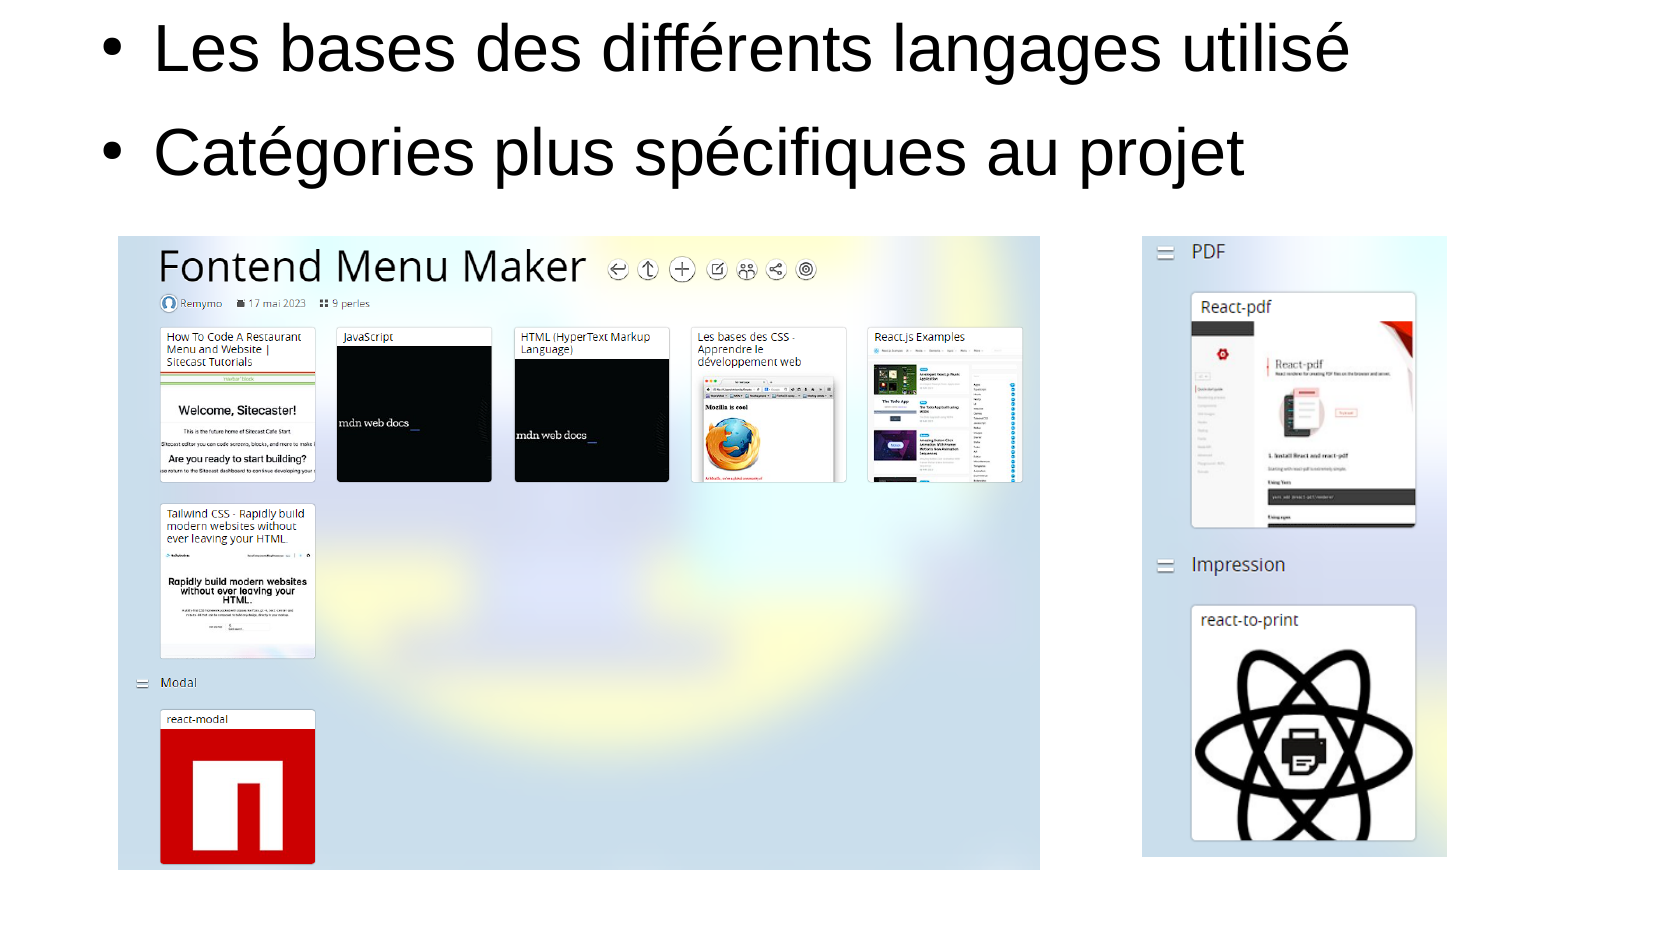

# Les bases des différents langages utilisé
Catégories plus spécifiques au projet